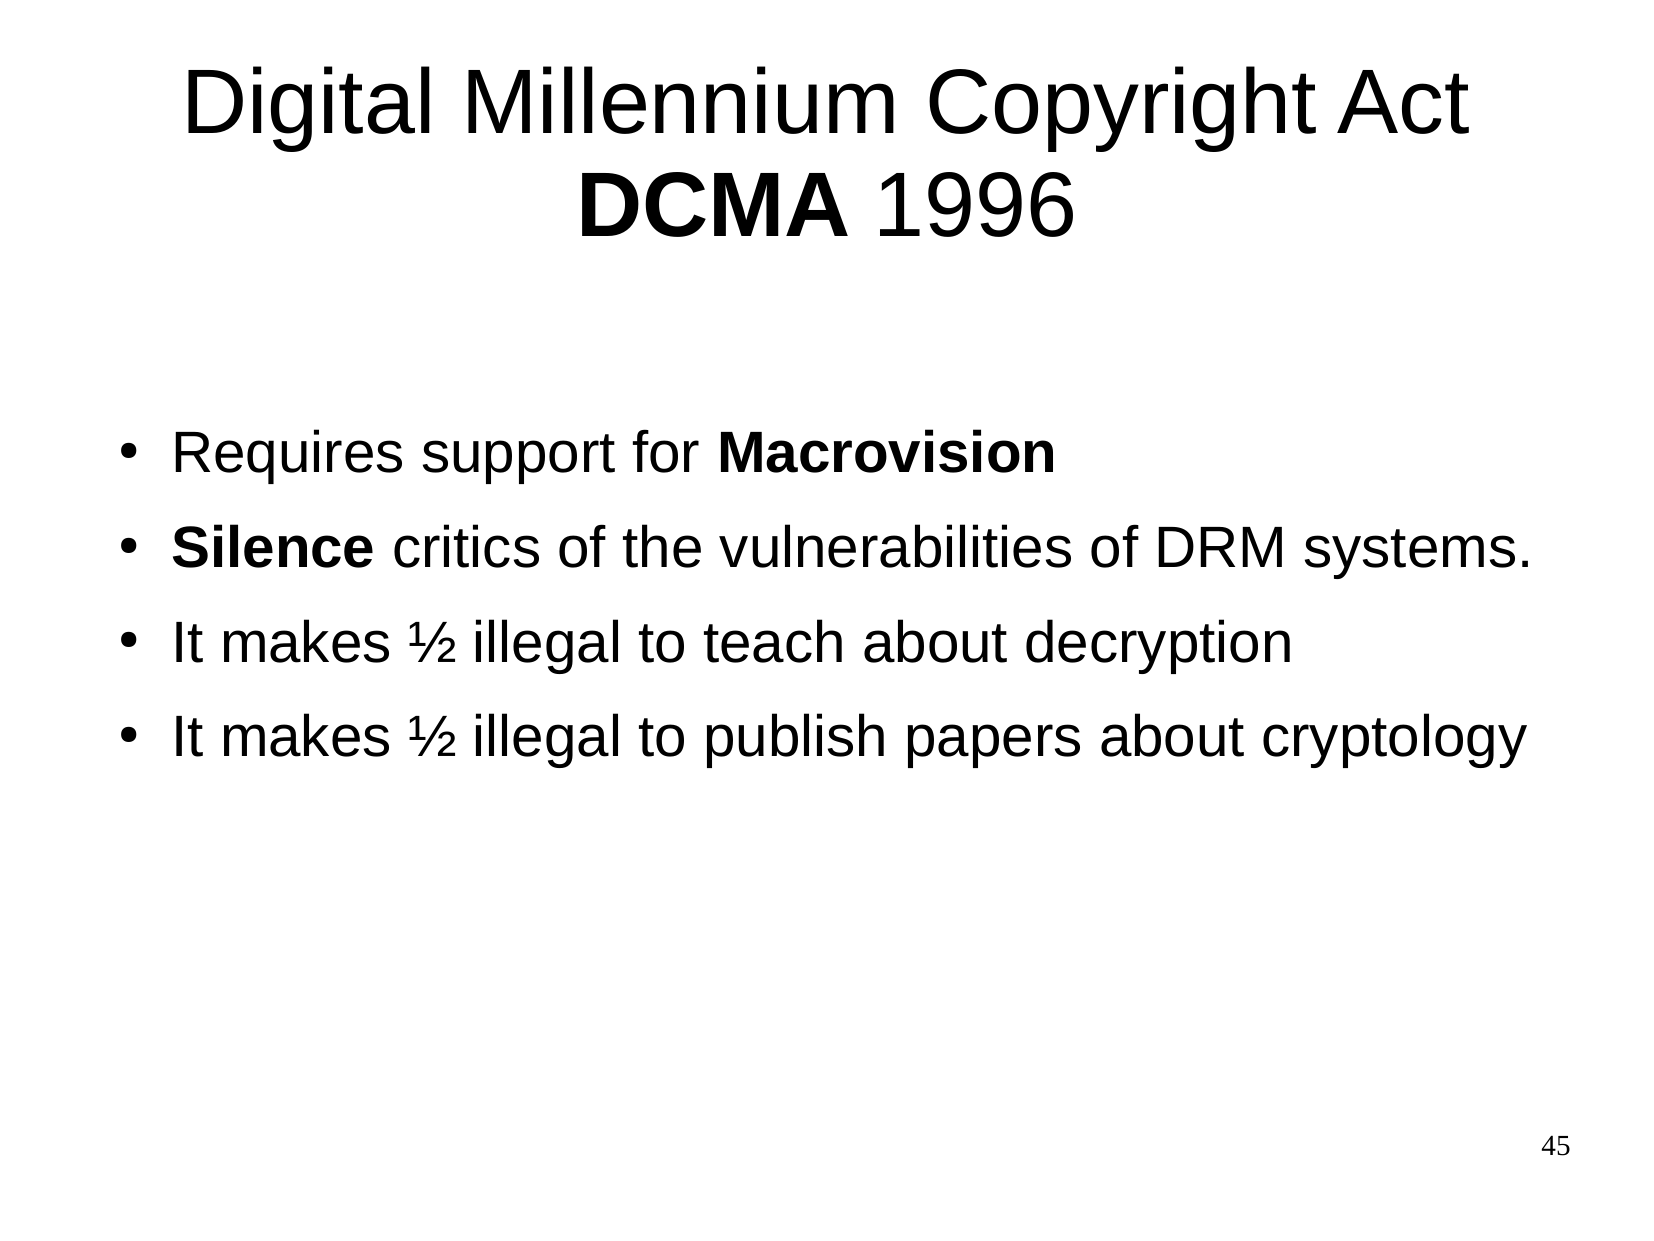

# Digital Millennium Copyright Act DCMA 1996
Requires support for Macrovision
Silence critics of the vulnerabilities of DRM systems.
It makes ½ illegal to teach about decryption
It makes ½ illegal to publish papers about cryptology
45